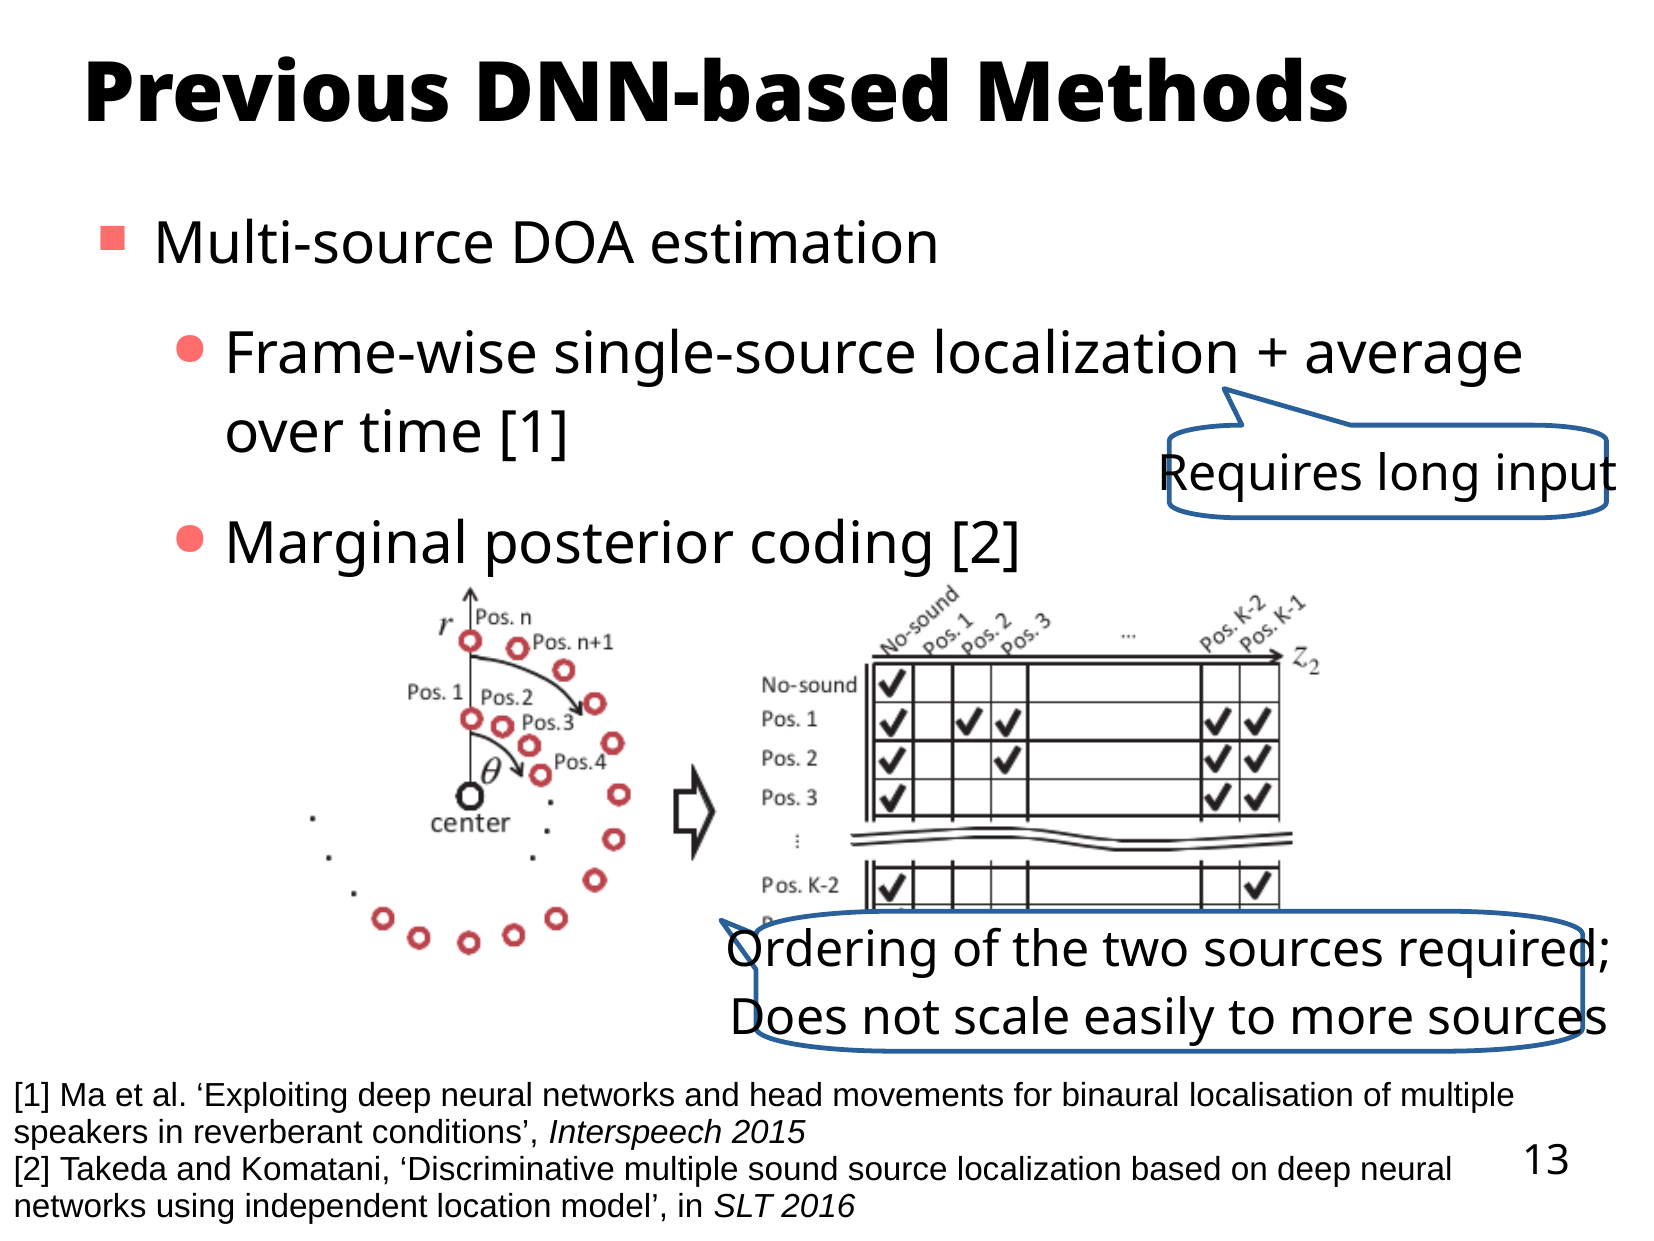

# Previous DNN-based Methods
Multi-source DOA estimation
Frame-wise single-source localization + average over time [1]
Marginal posterior coding [2]
Requires long input
Ordering of the two sources required;
Does not scale easily to more sources
[1] Ma et al. ‘Exploiting deep neural networks and head movements for binaural localisation of multiple speakers in reverberant conditions’, Interspeech 2015
[2] Takeda and Komatani, ‘Discriminative multiple sound source localization based on deep neural networks using independent location model’, in SLT 2016
13